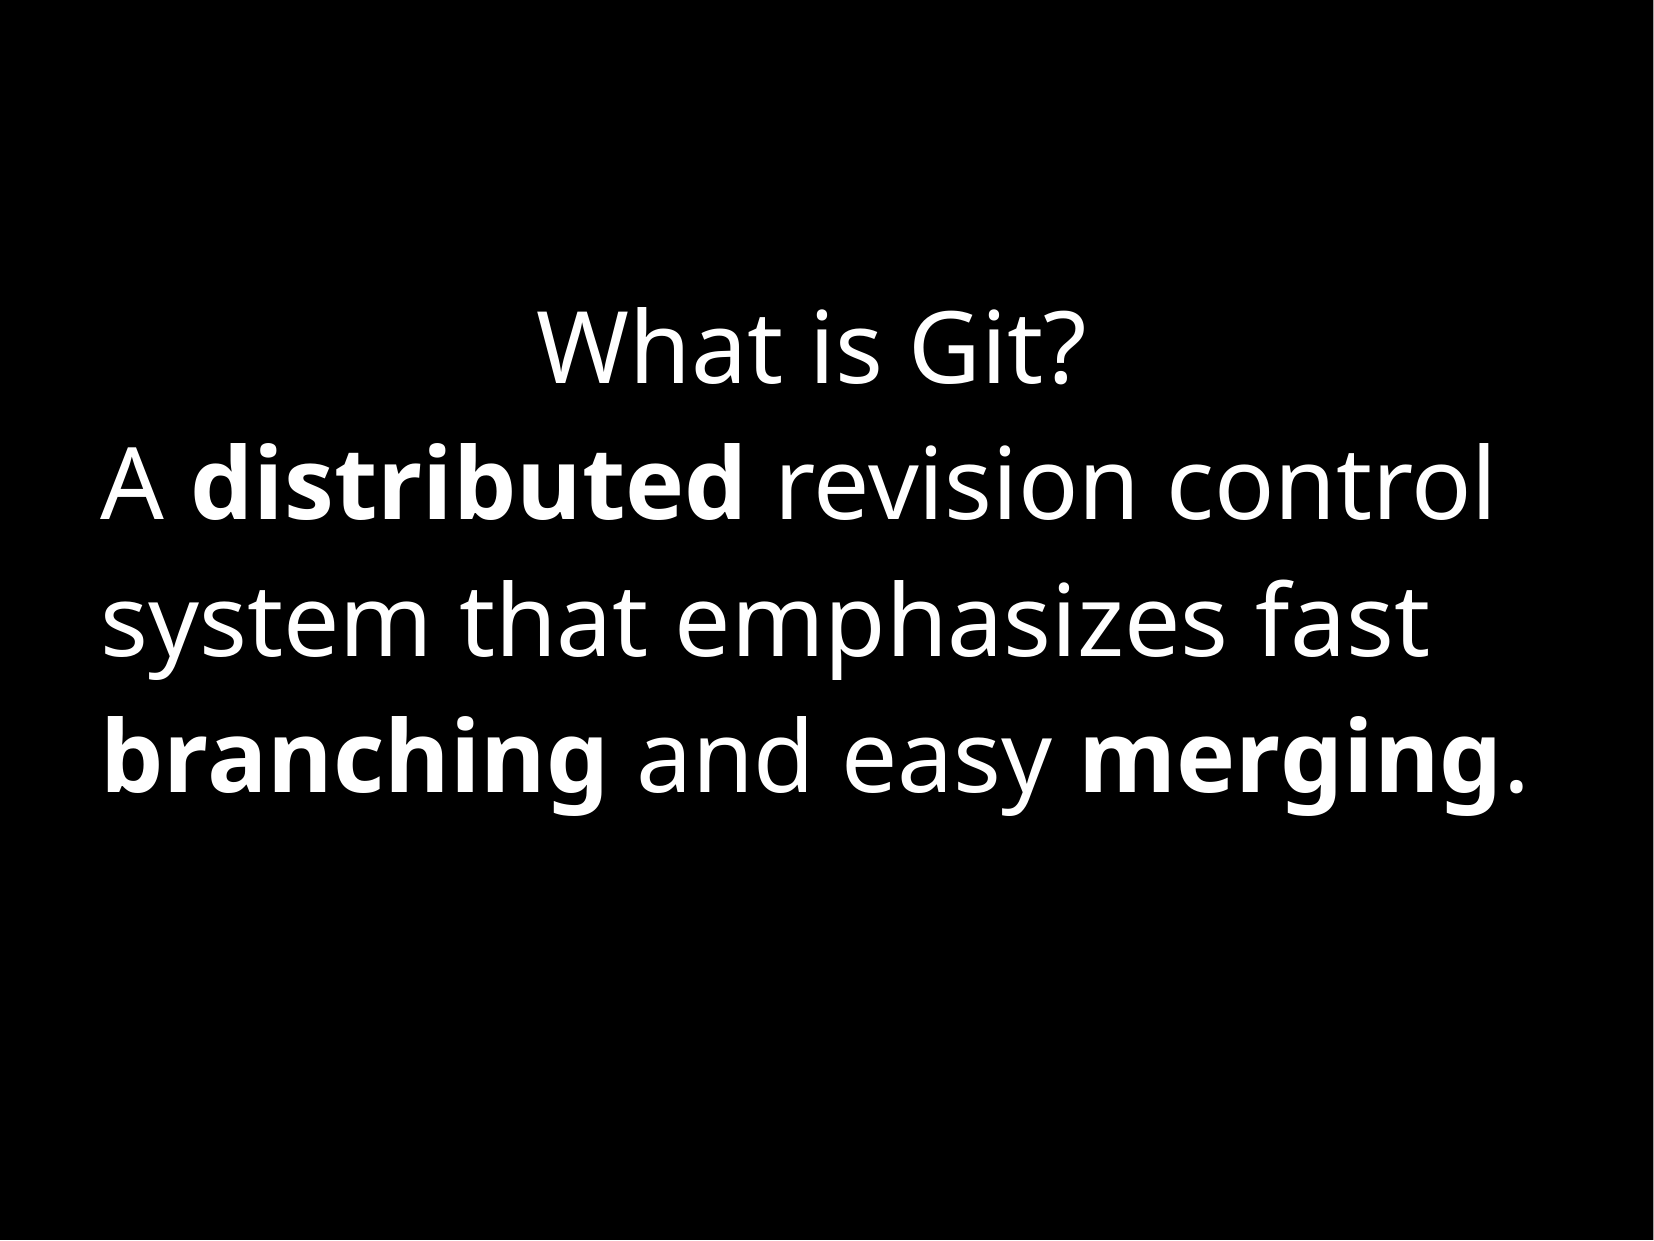

# What is Git?
A distributed revision control system that emphasizes fast branching and easy merging.